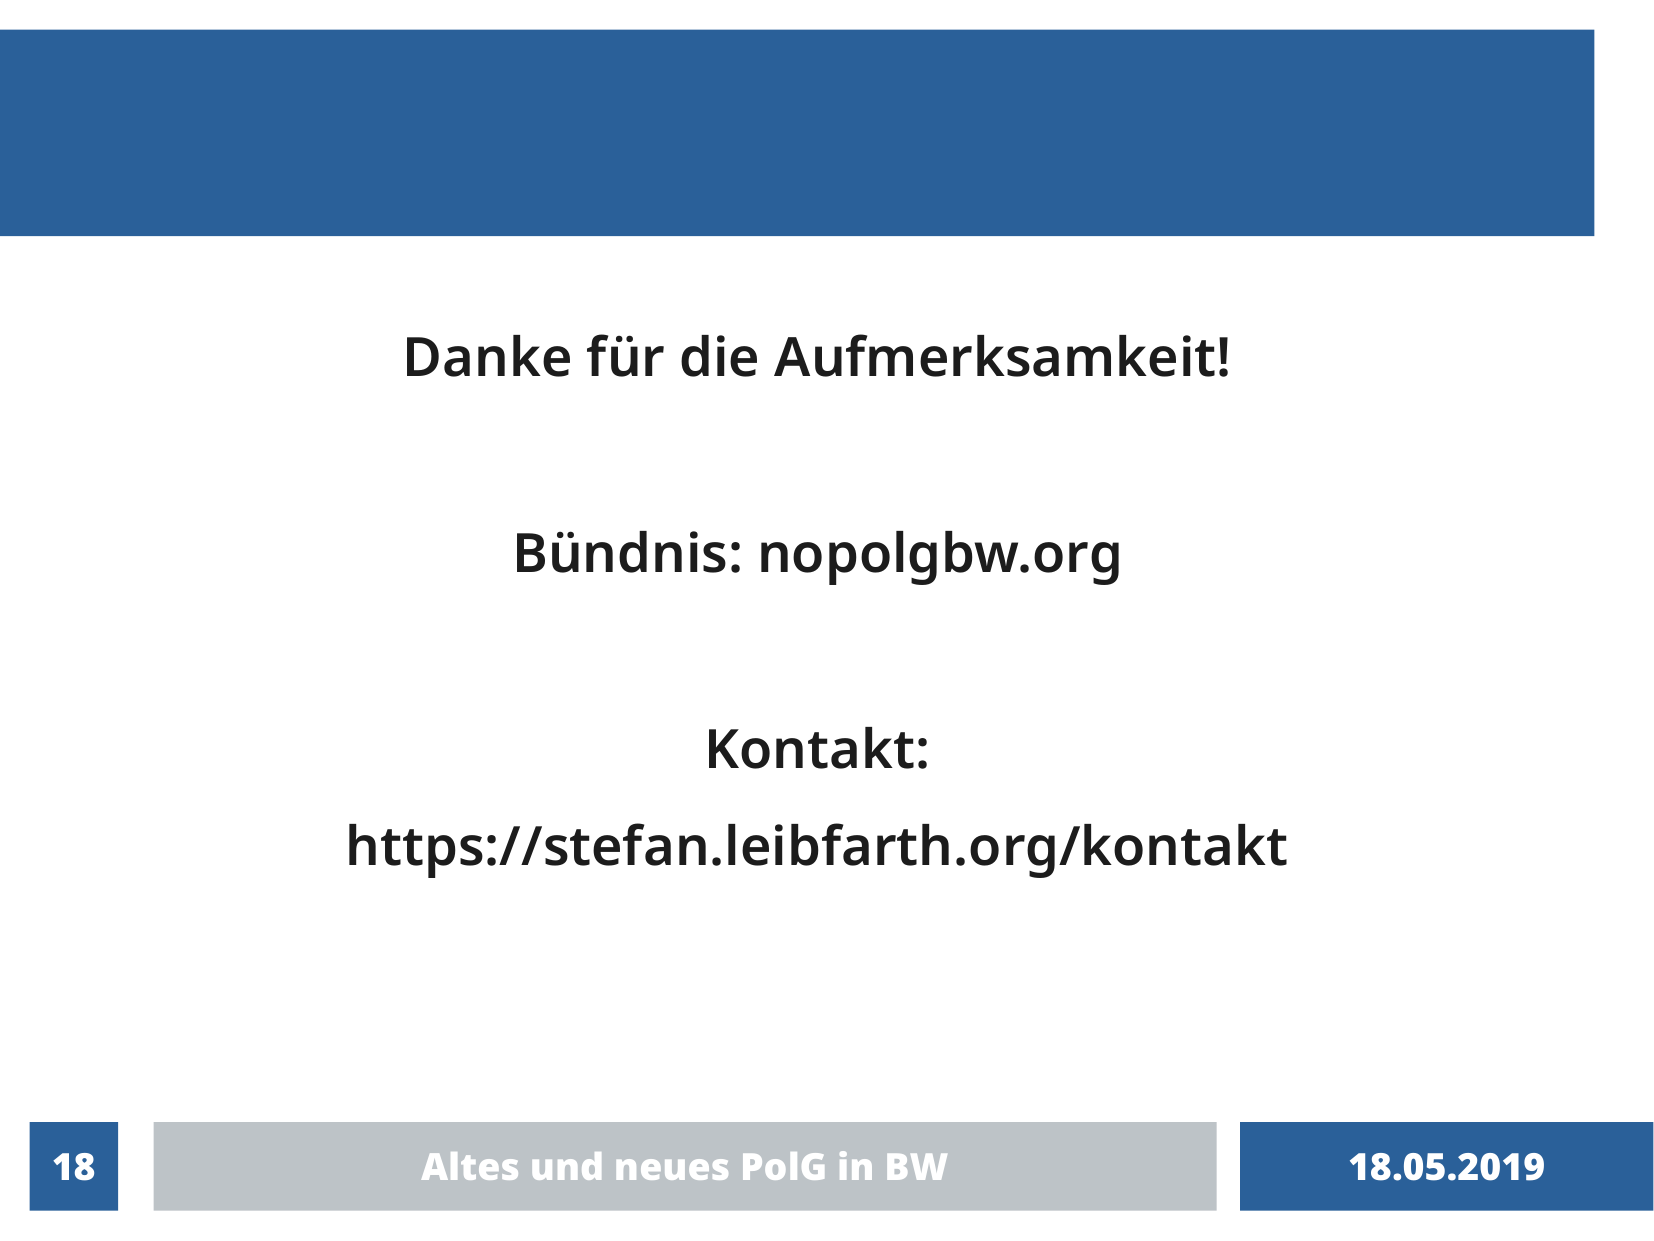

#
Danke für die Aufmerksamkeit!
Bündnis: nopolgbw.org
Kontakt:
https://stefan.leibfarth.org/kontakt
18